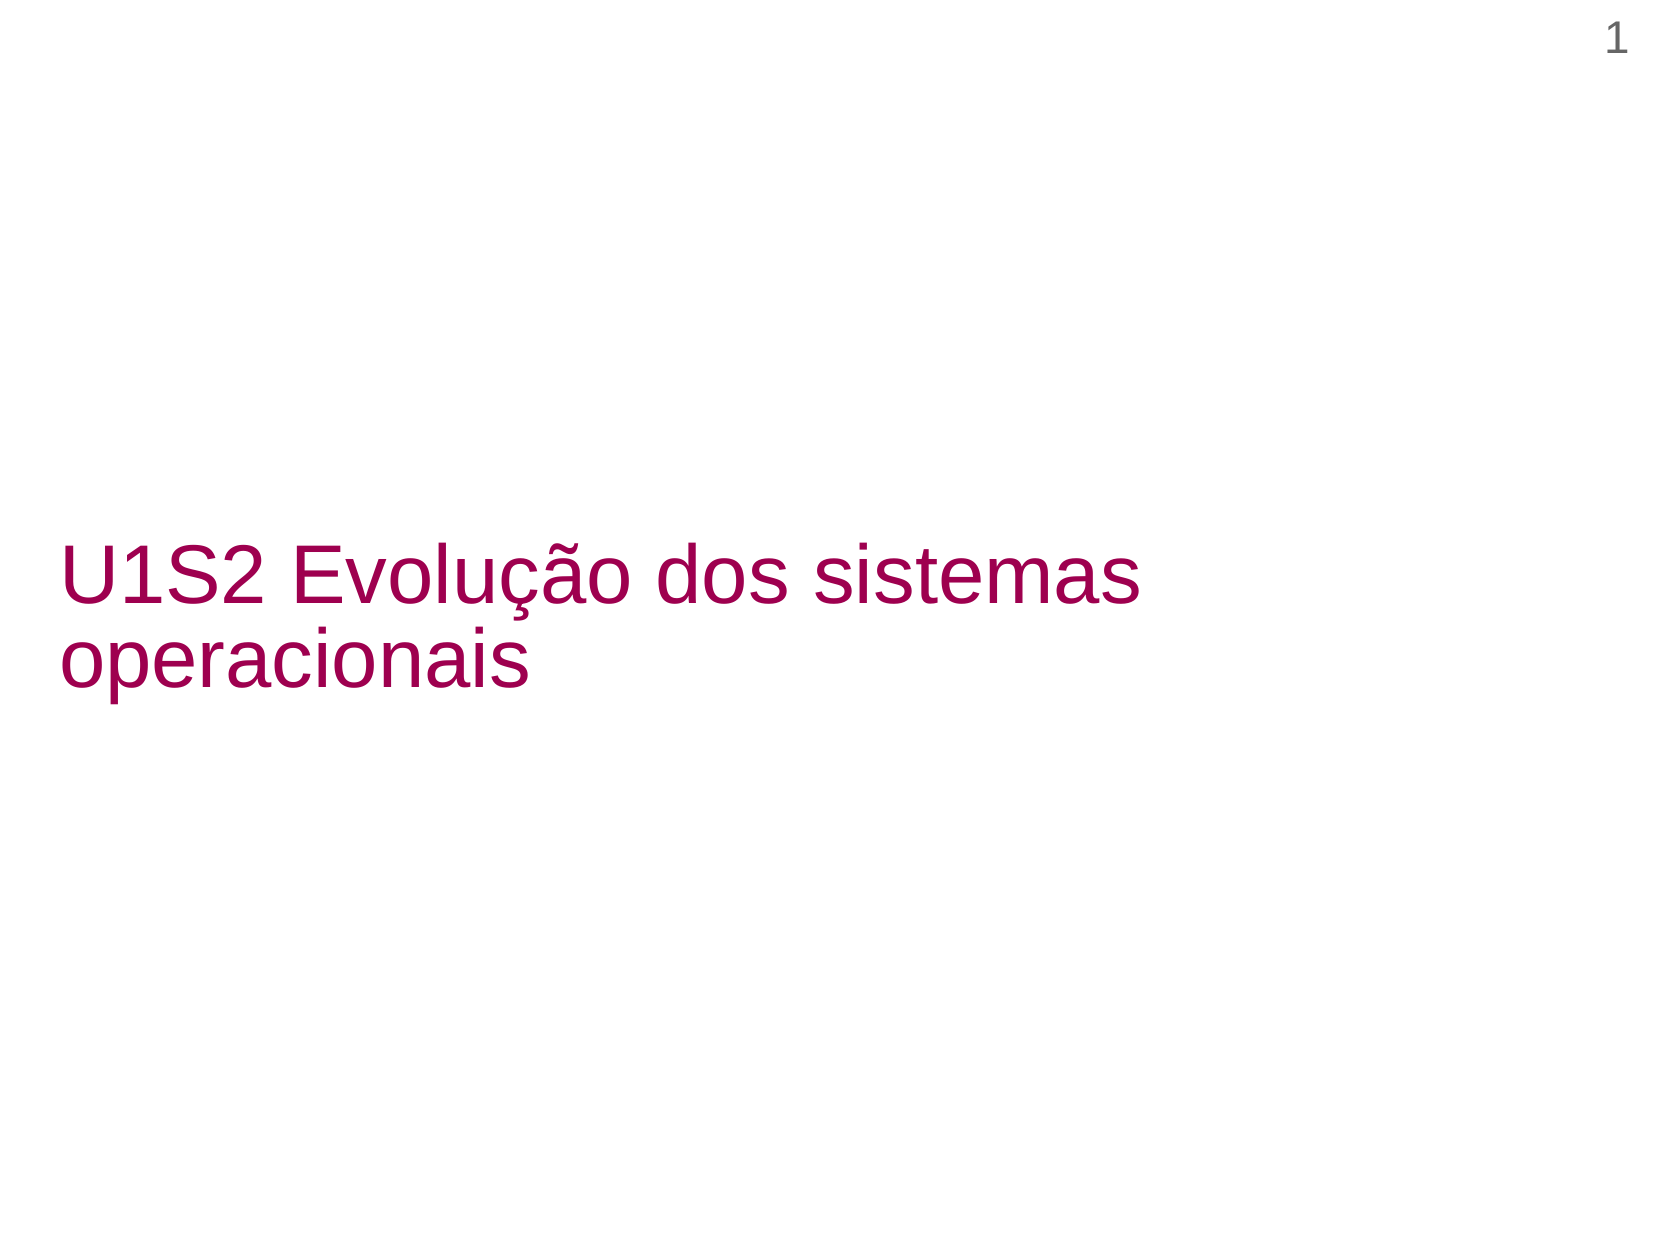

1
# U1S2 Evolução dos sistemas operacionais